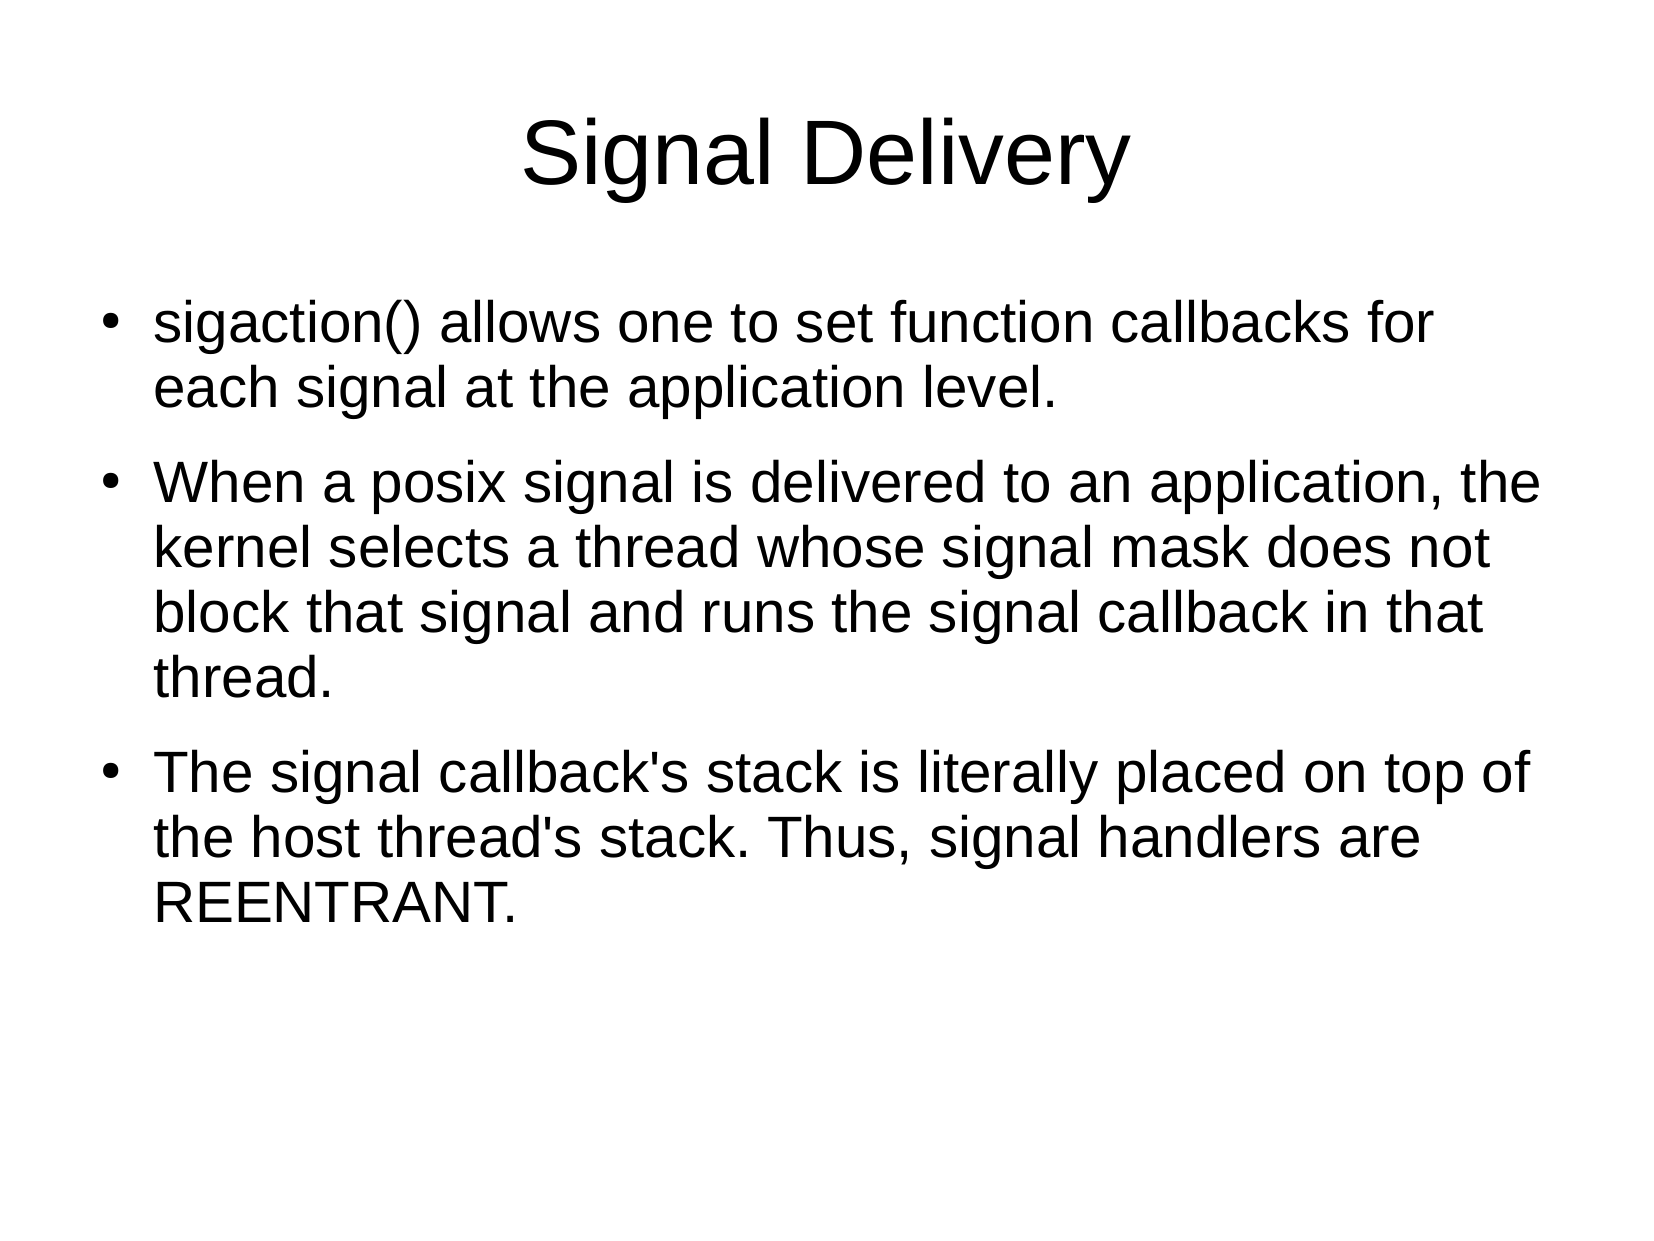

# Signal Delivery
sigaction() allows one to set function callbacks for each signal at the application level.
When a posix signal is delivered to an application, the kernel selects a thread whose signal mask does not block that signal and runs the signal callback in that thread.
The signal callback's stack is literally placed on top of the host thread's stack. Thus, signal handlers are REENTRANT.